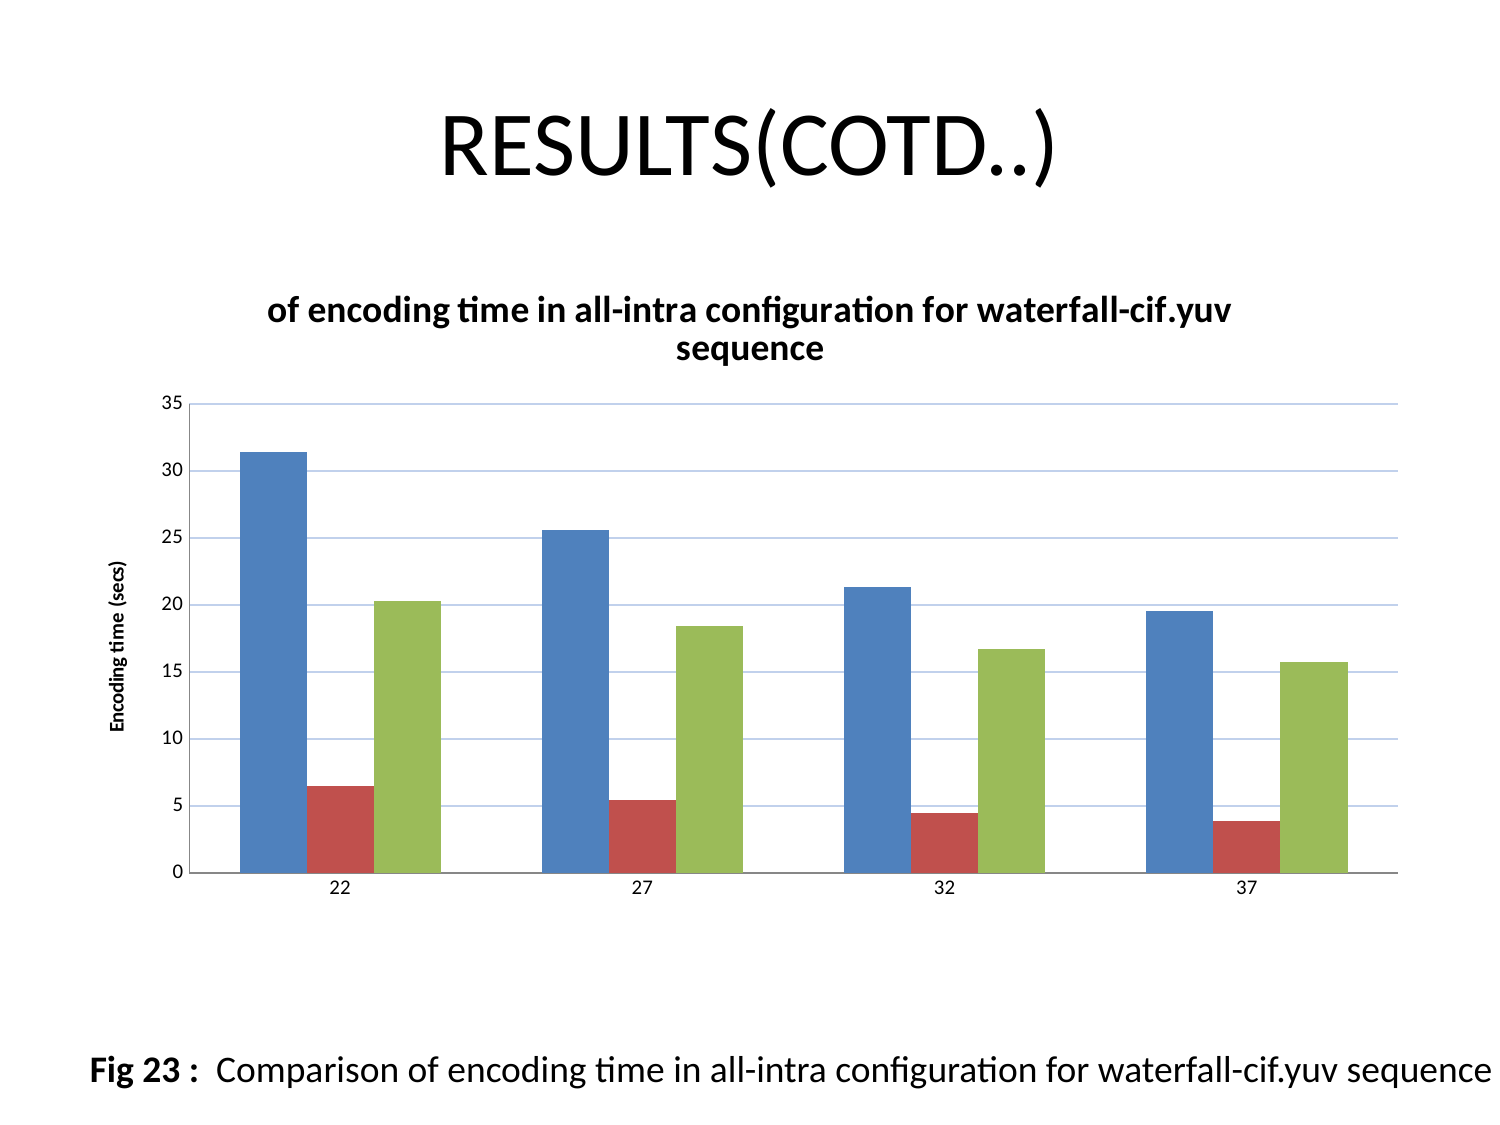

# Results(cotd..)
### Chart: of encoding time in all-intra configuration for waterfall-cif.yuv sequence
| Category | HEVC | H.264 | VP9 |
|---|---|---|---|
| 22 | 31.461 | 6.508 | 20.283 |
| 27 | 25.583 | 5.424 | 18.439 |
| 32 | 21.392 | 4.467 | 16.74 |
| 37 | 19.569 | 3.911 | 15.791 |Fig 23 : Comparison of encoding time in all-intra configuration for waterfall-cif.yuv sequence